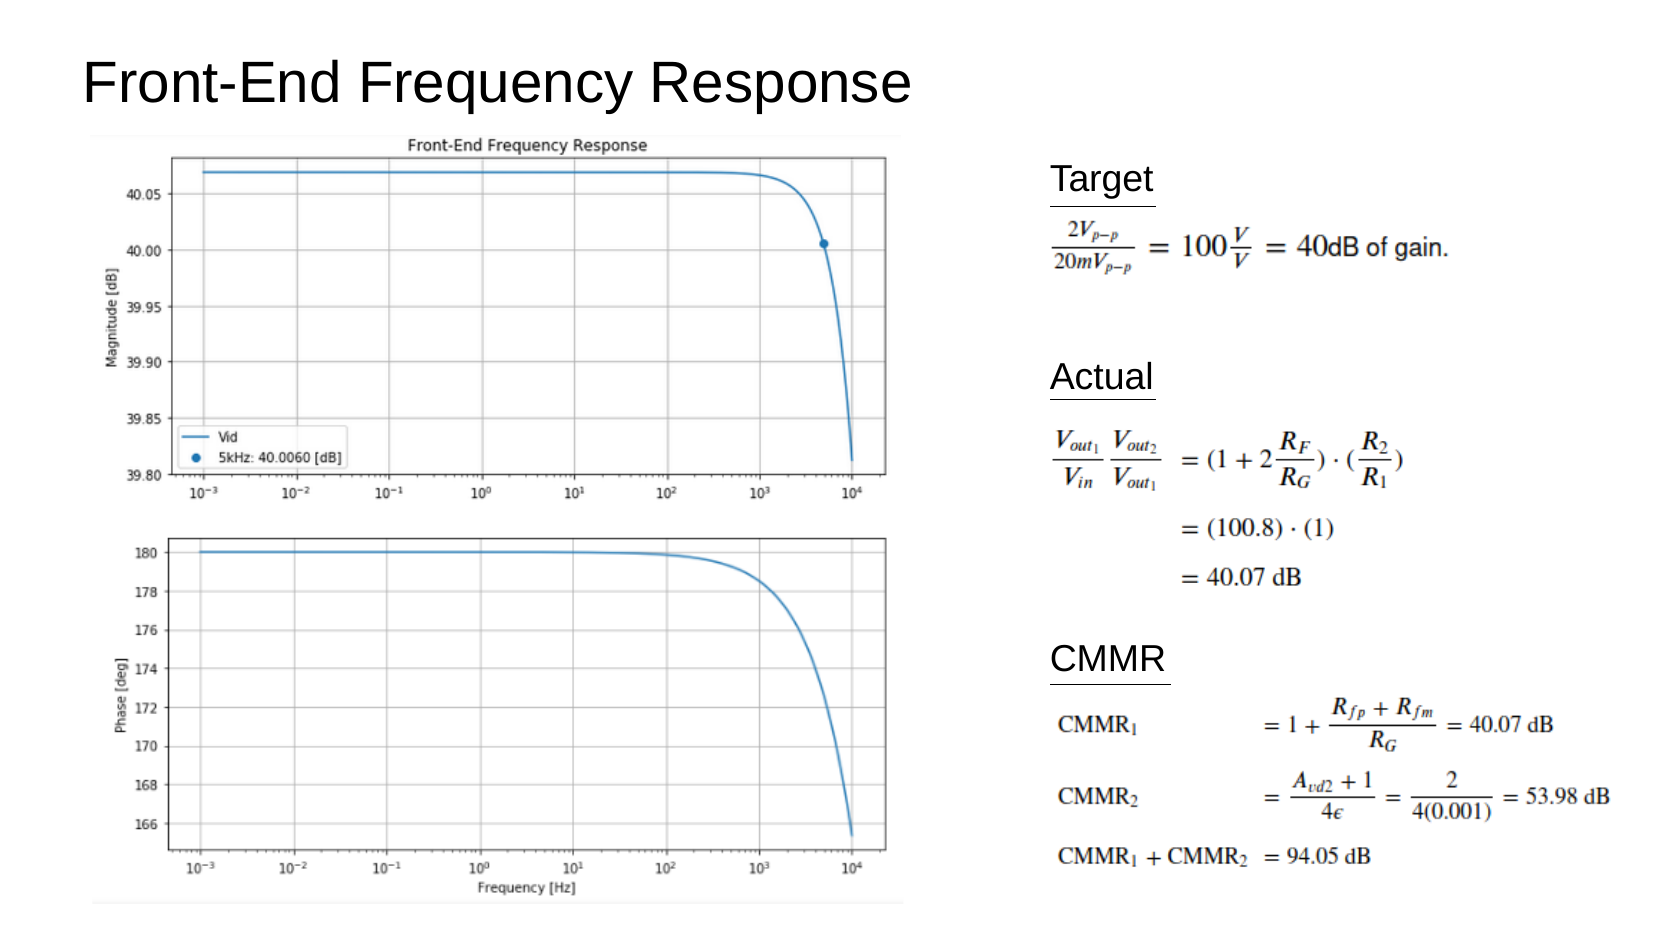

# Front-End Frequency Response
Target
Actual
CMMR